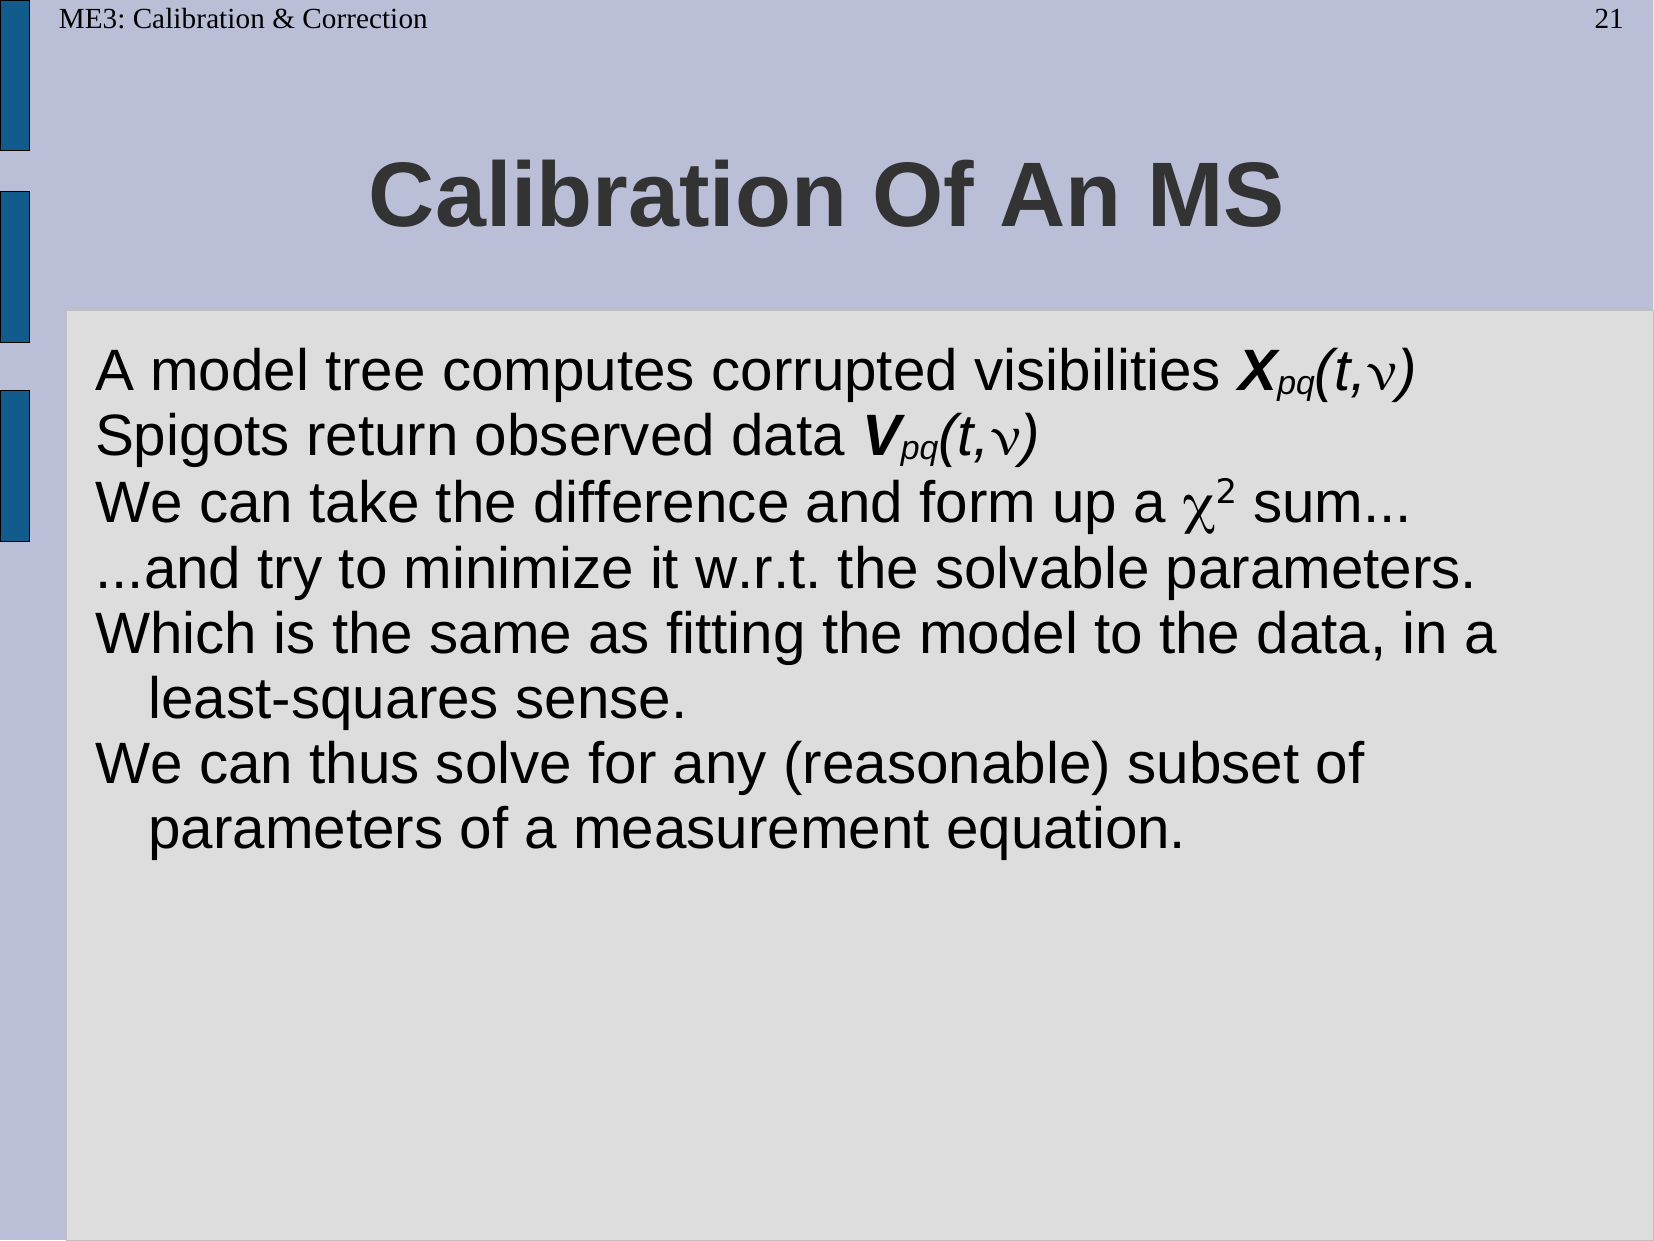

ME3: Calibration & Correction
21
# Calibration Of An MS
A model tree computes corrupted visibilities Xpq(t,)
Spigots return observed data Vpq(t,)
We can take the difference and form up a 2 sum...
...and try to minimize it w.r.t. the solvable parameters.
Which is the same as fitting the model to the data, in a least-squares sense.
We can thus solve for any (reasonable) subset of parameters of a measurement equation.